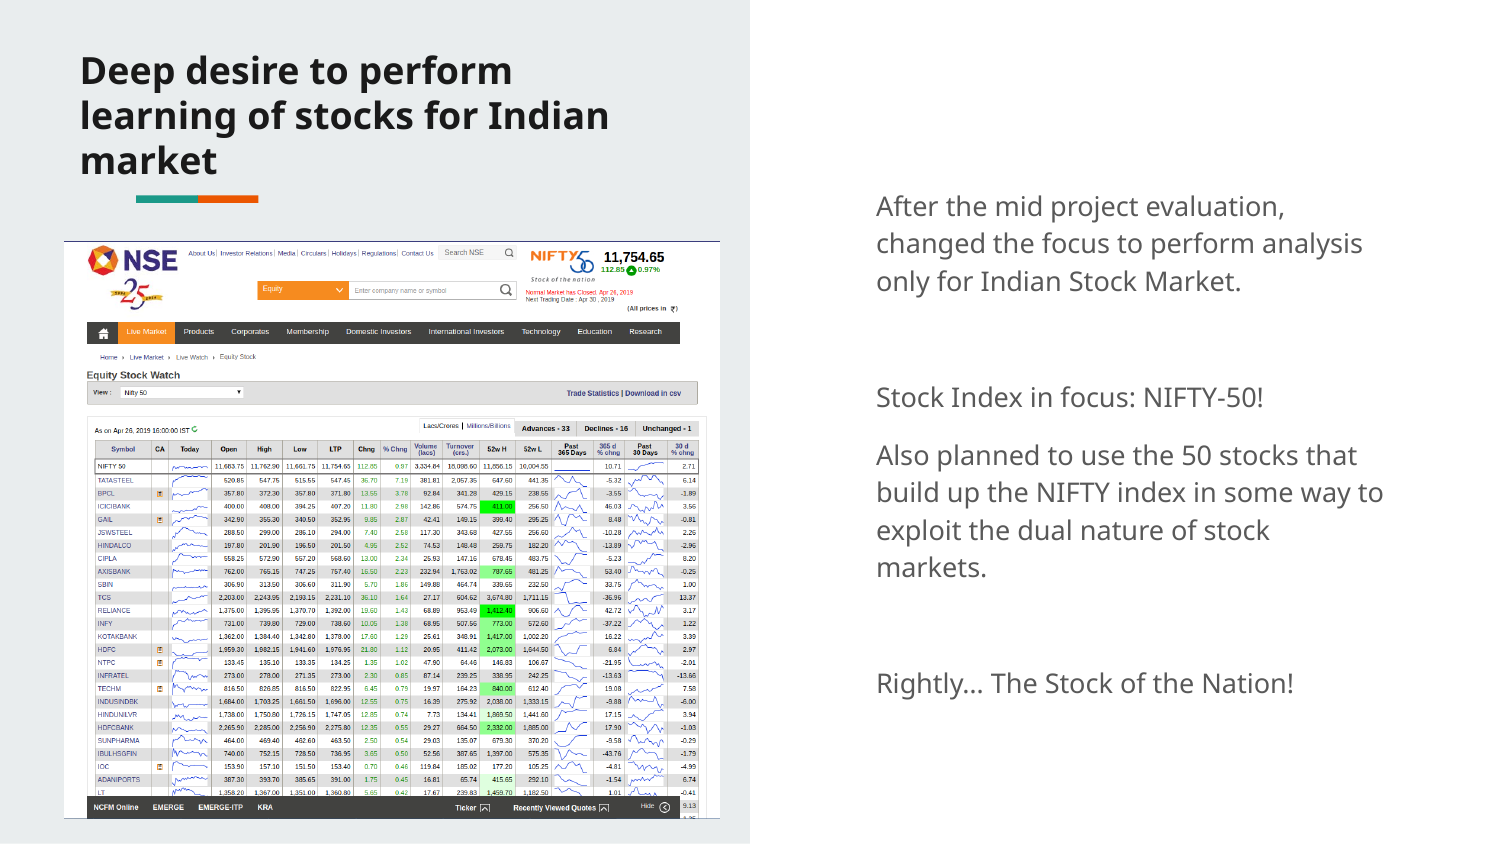

# Deep desire to perform learning of stocks for Indian market
After the mid project evaluation, changed the focus to perform analysis only for Indian Stock Market.
Stock Index in focus: NIFTY-50!
Also planned to use the 50 stocks that build up the NIFTY index in some way to exploit the dual nature of stock markets.
Rightly… The Stock of the Nation!